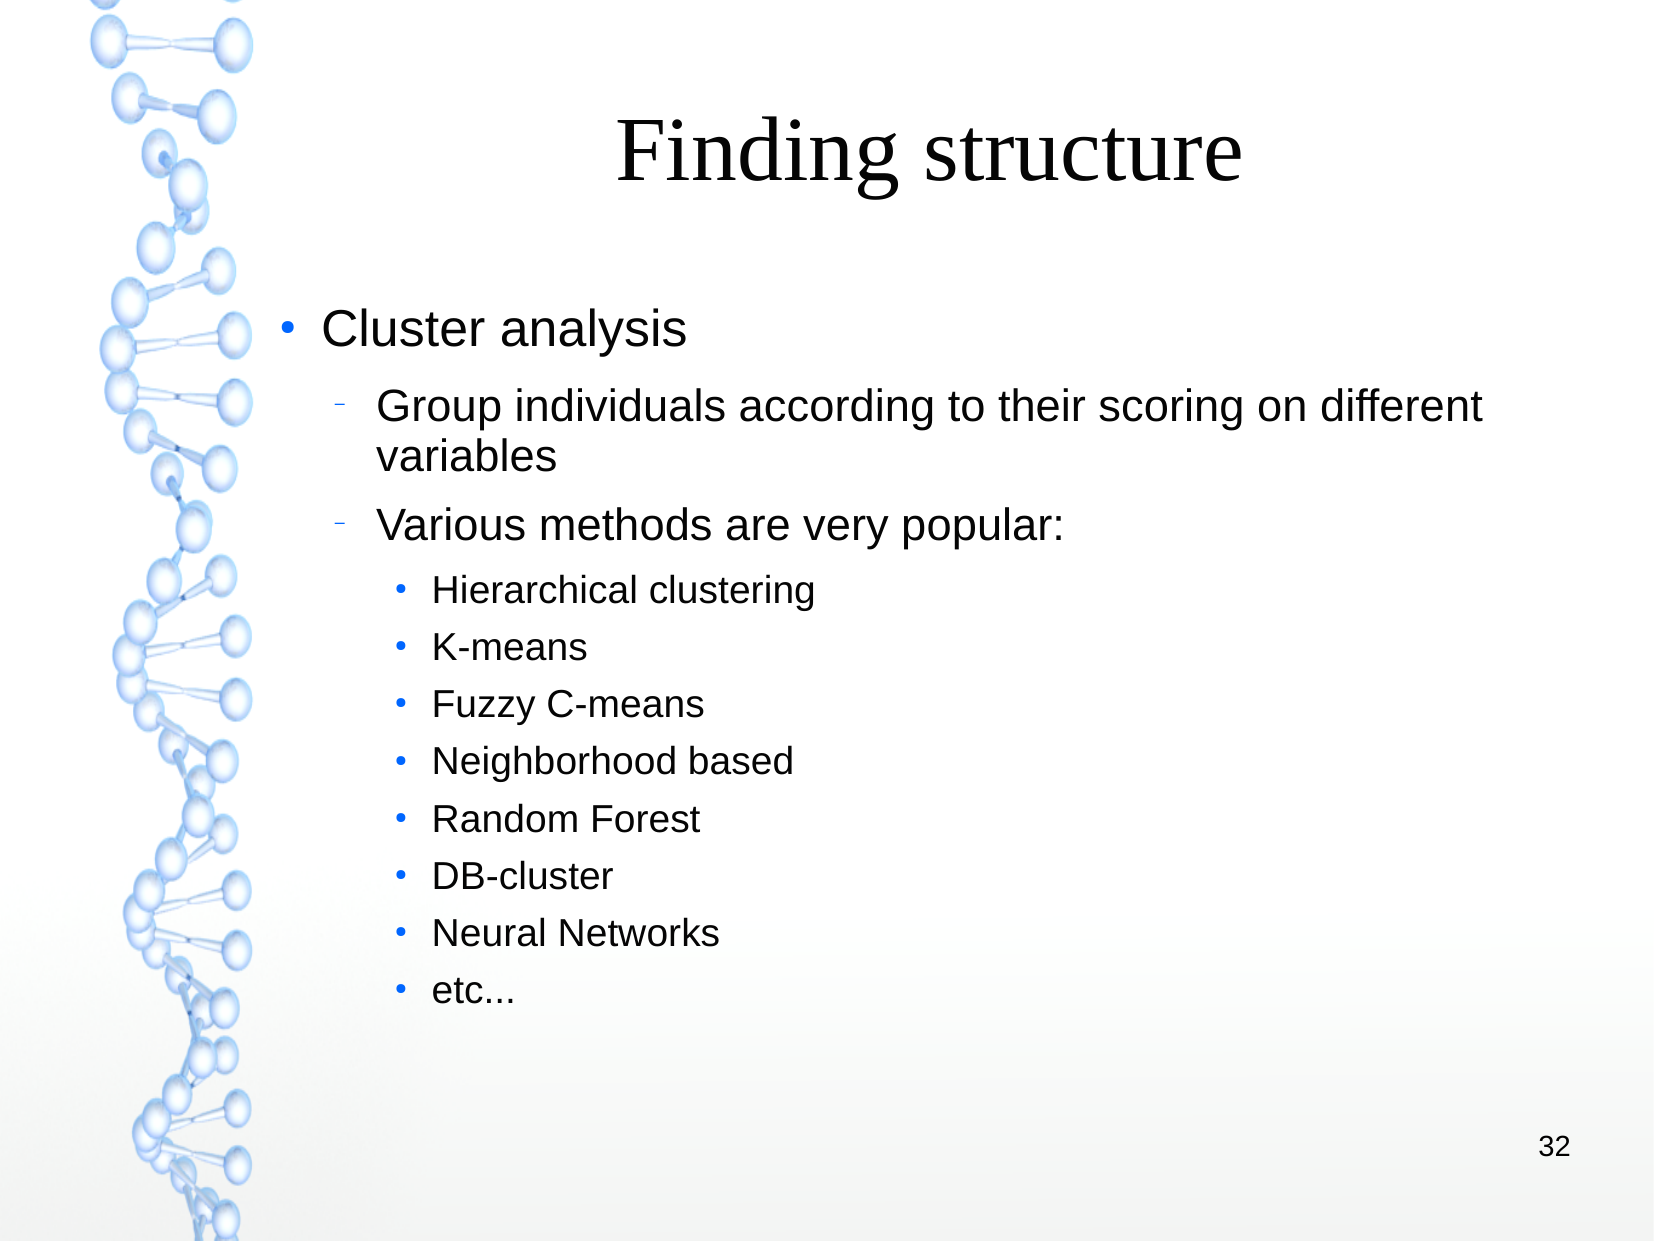

# Finding structure
Cluster analysis
Group individuals according to their scoring on different variables
Various methods are very popular:
Hierarchical clustering
K-means
Fuzzy C-means
Neighborhood based
Random Forest
DB-cluster
Neural Networks
etc...
32